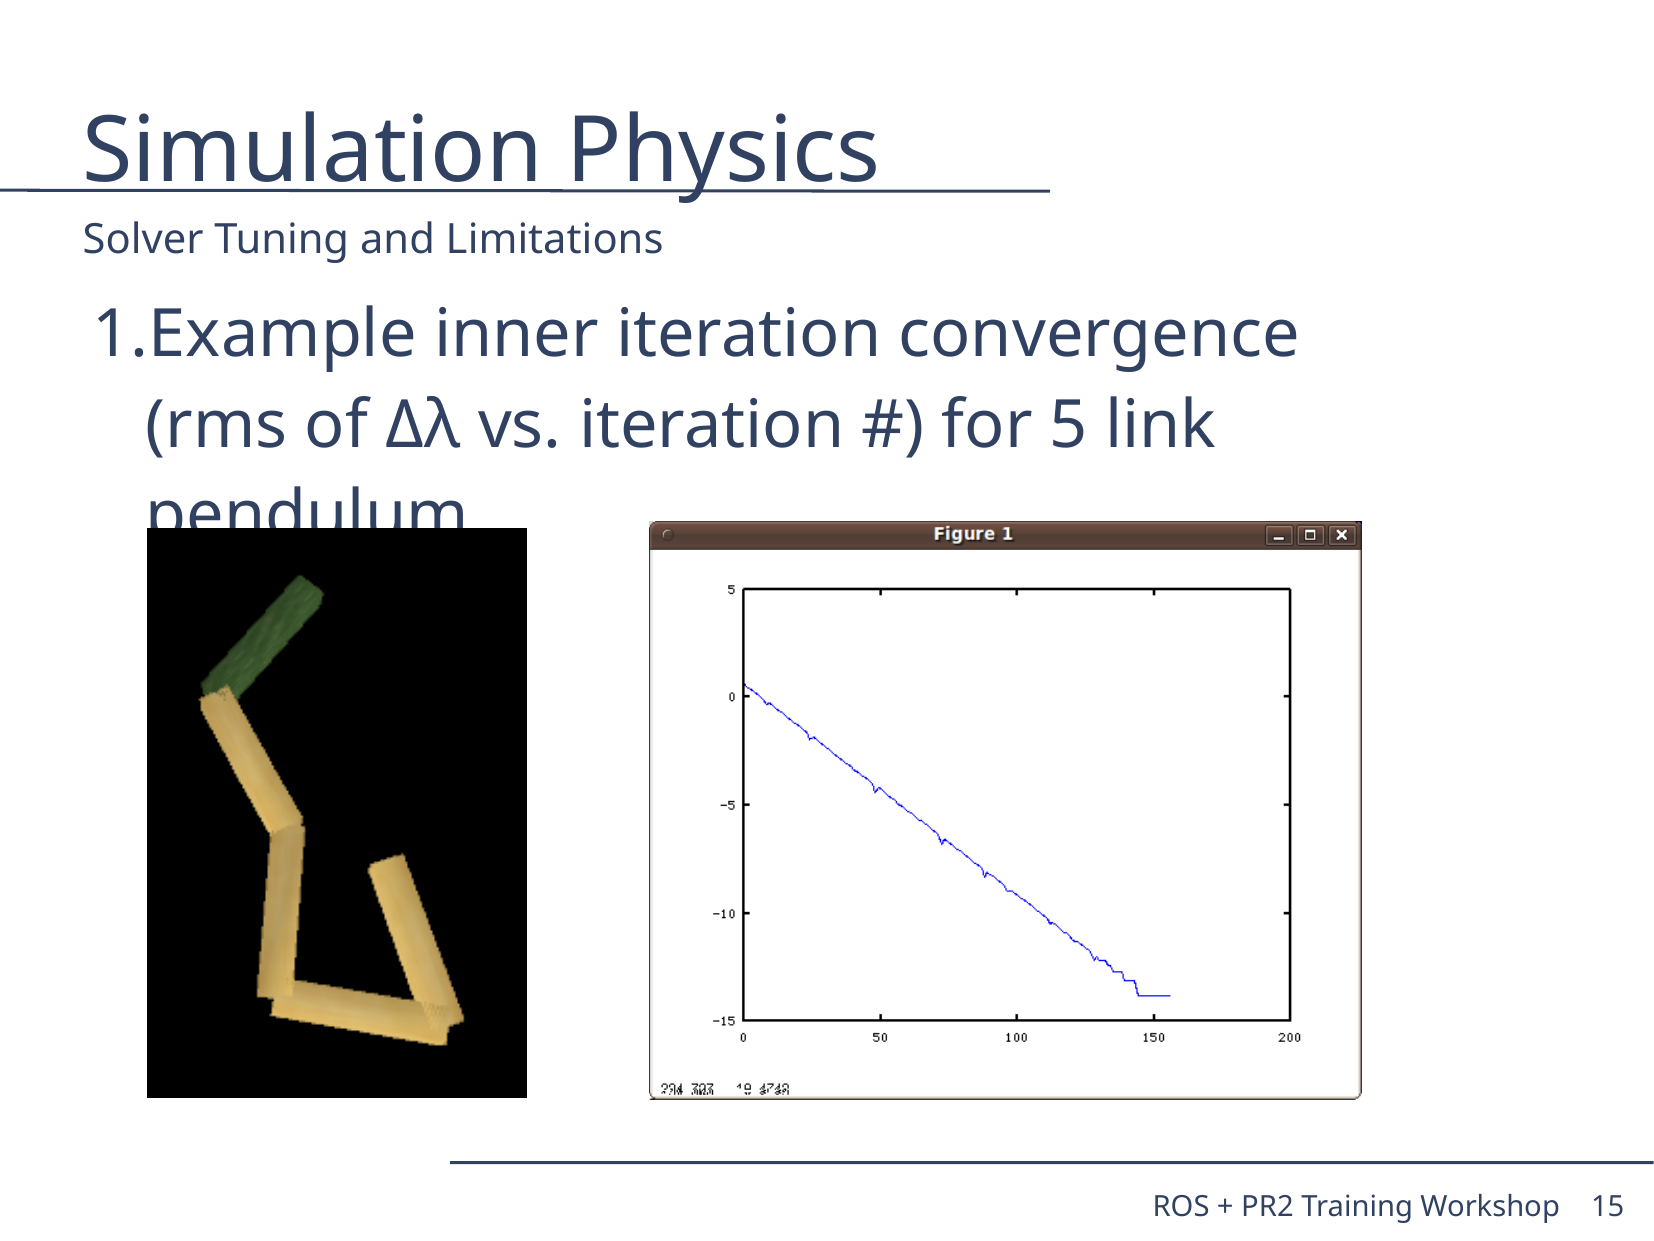

# Simulation Physics Solver Tuning and Limitations
Example inner iteration convergence (rms of Δλ vs. iteration #) for 5 link pendulum.